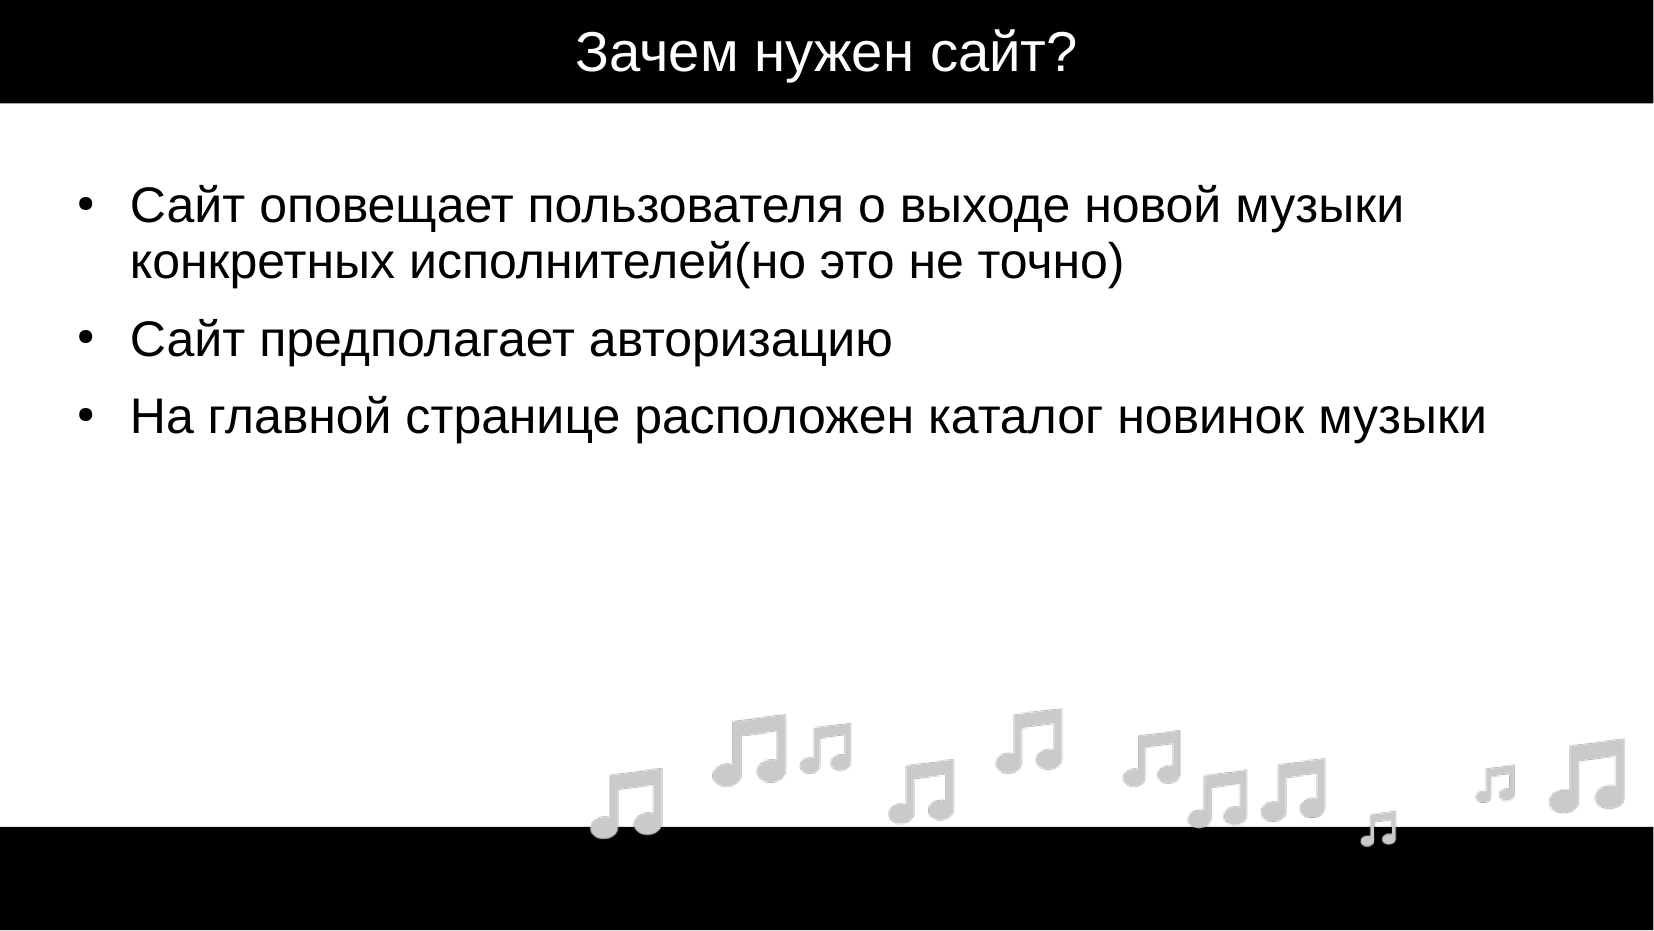

# Зачем нужен сайт?
Сайт оповещает пользователя о выходе новой музыки конкретных исполнителей(но это не точно)
Сайт предполагает авторизацию
На главной странице расположен каталог новинок музыки